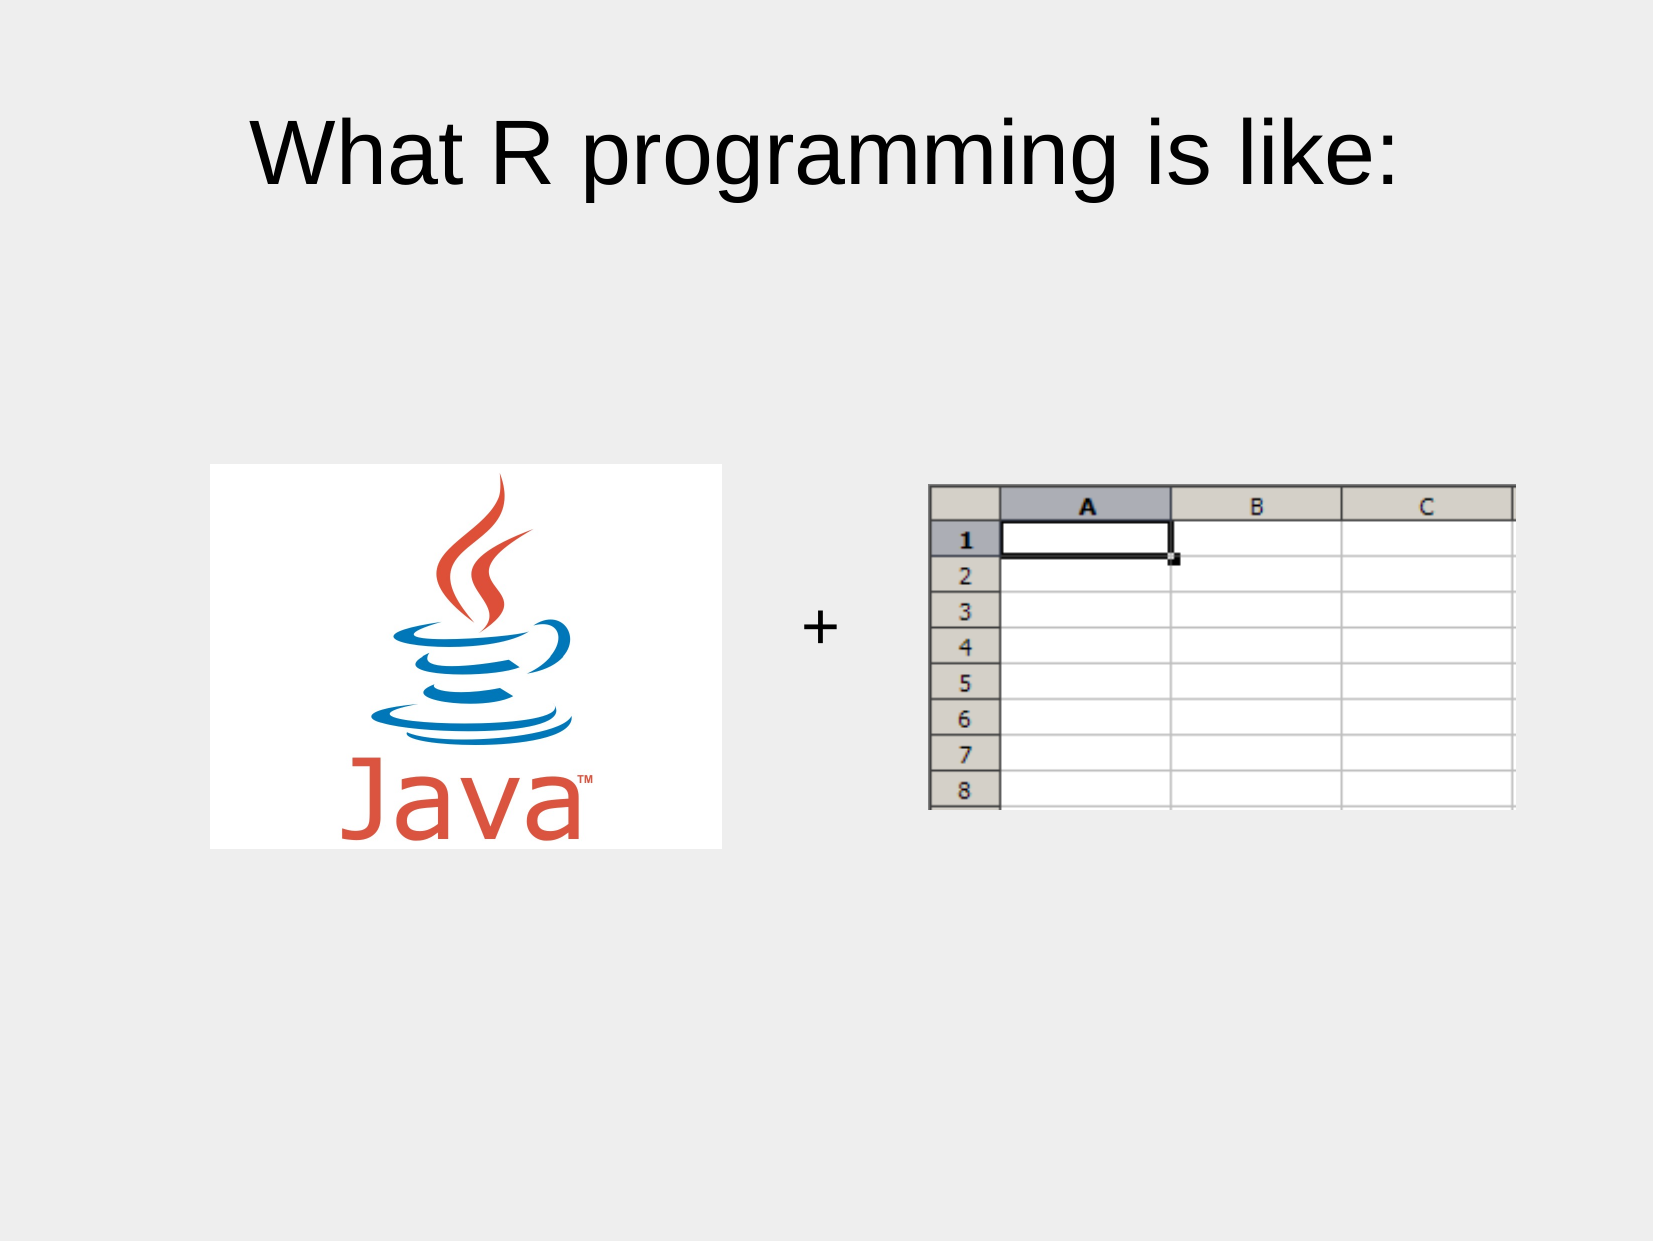

# What R programming is like:
 +